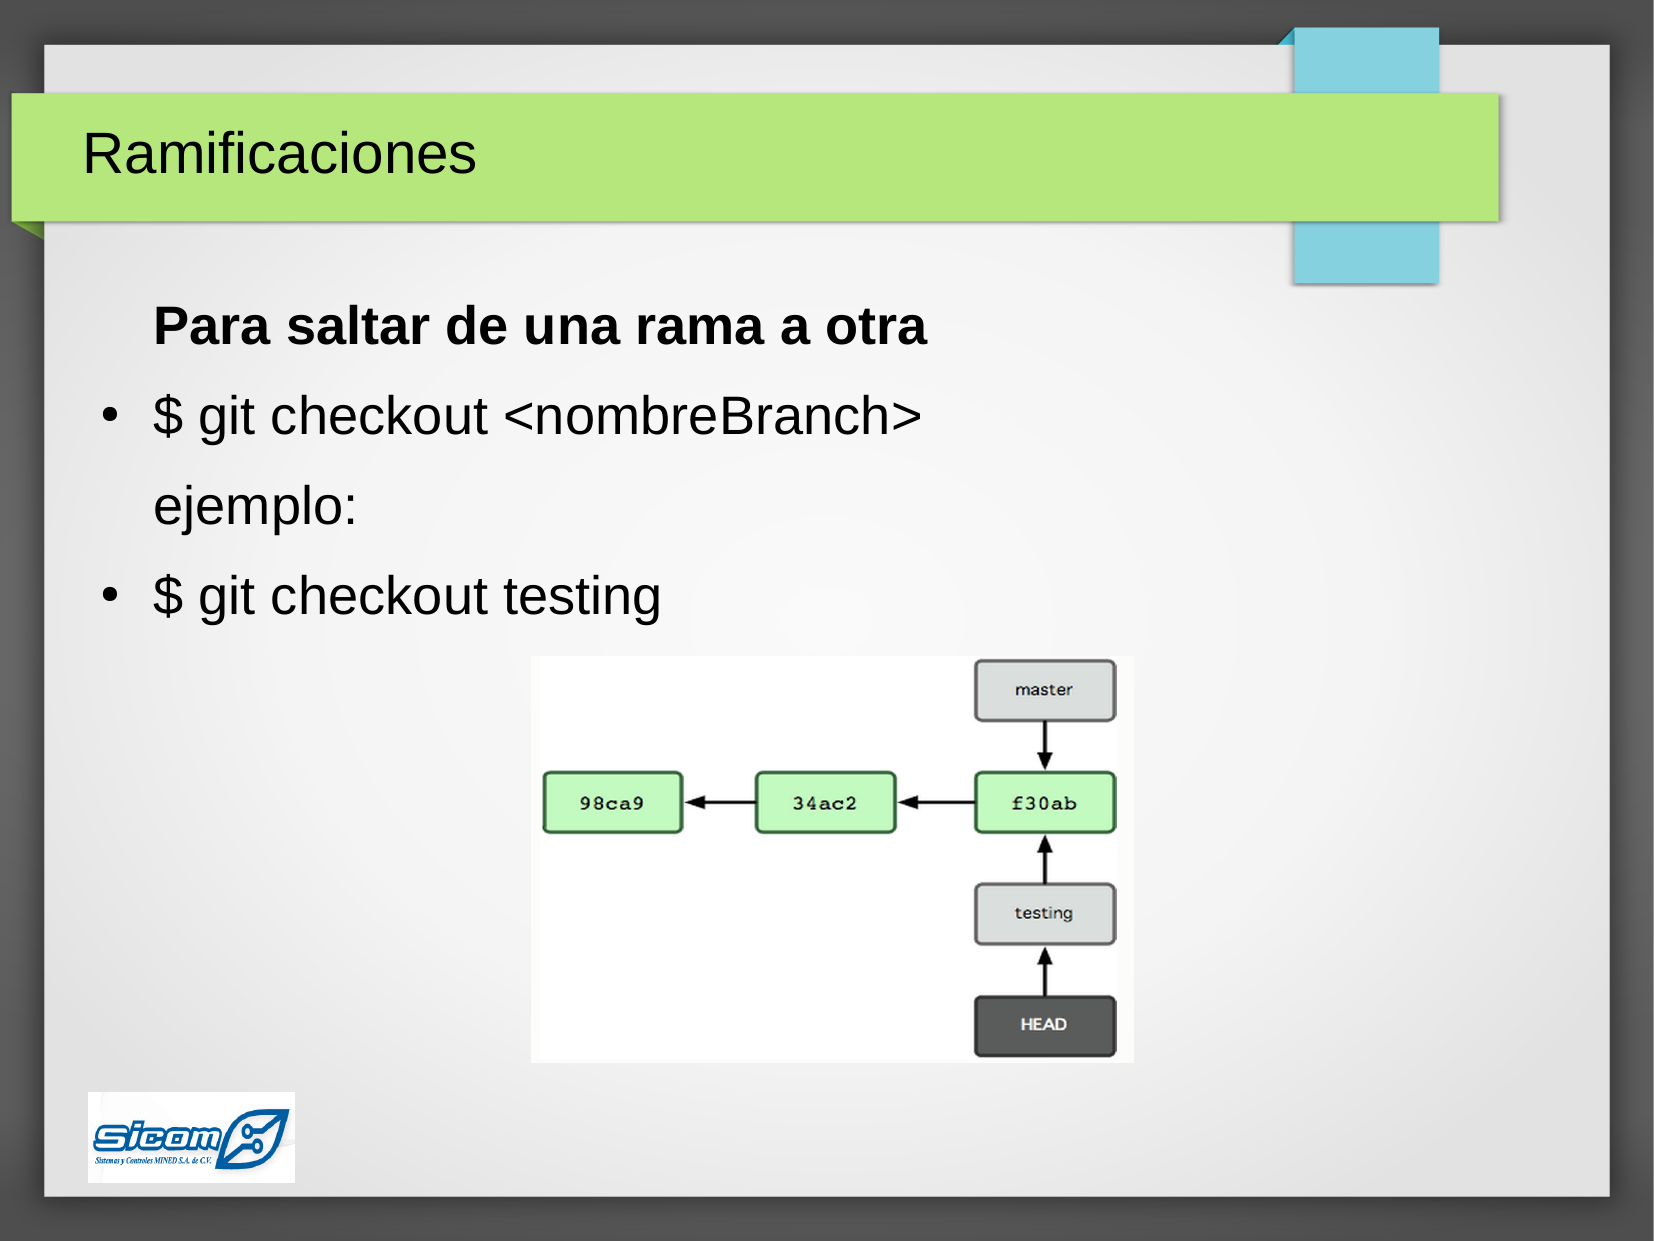

# Ramificaciones
Para saltar de una rama a otra
$ git checkout <nombreBranch>
ejemplo:
$ git checkout testing